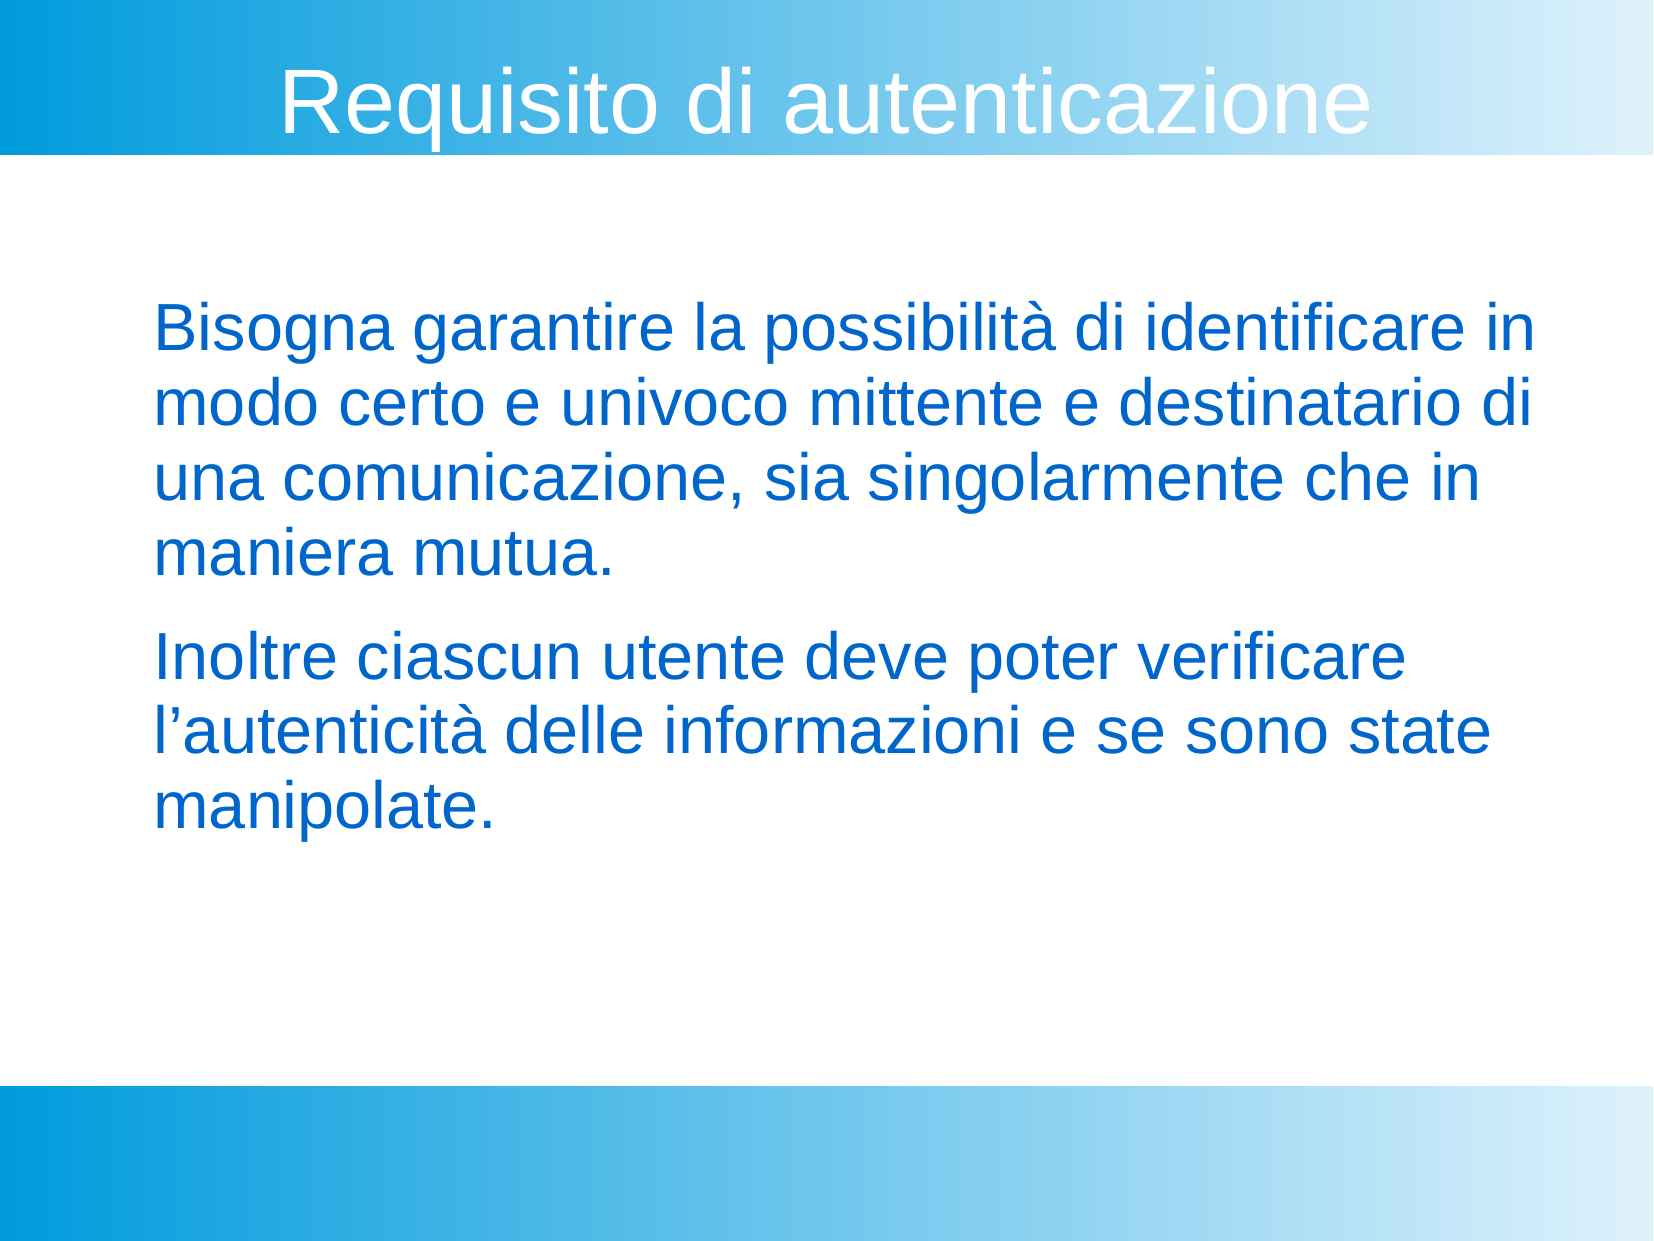

# Requisito di autenticazione
Bisogna garantire la possibilità di identificare in modo certo e univoco mittente e destinatario di una comunicazione, sia singolarmente che in maniera mutua.
Inoltre ciascun utente deve poter verificare l’autenticità delle informazioni e se sono state manipolate.